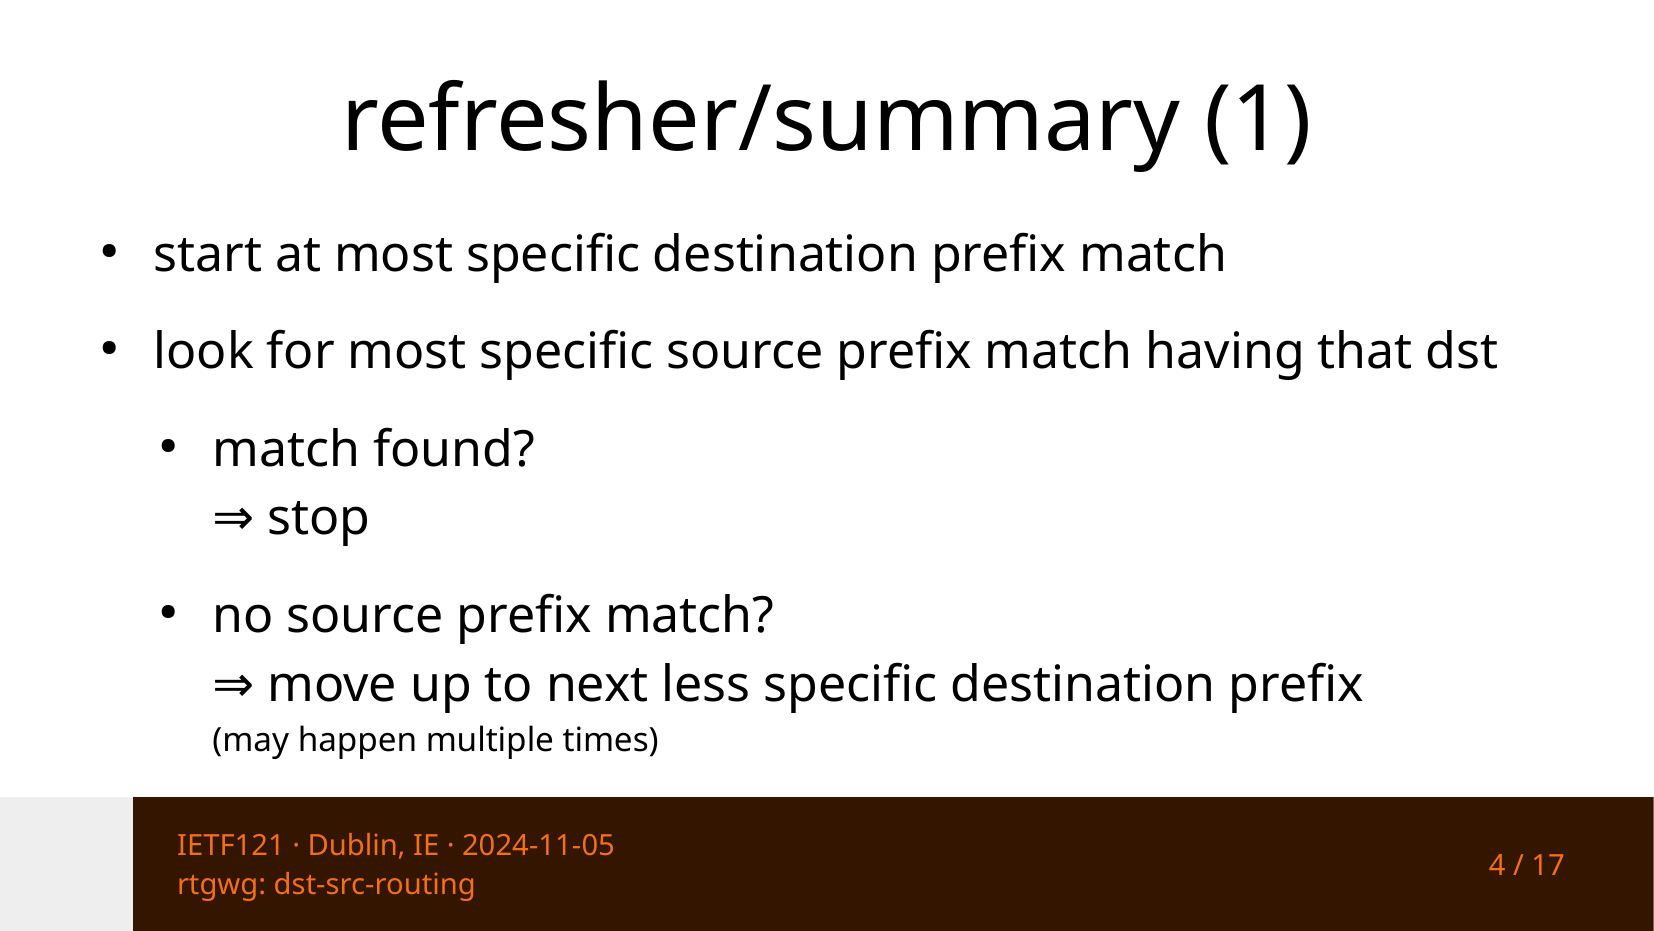

# refresher/summary (1)
start at most specific destination prefix match
look for most specific source prefix match having that dst
match found?
⇒ stop
no source prefix match?
⇒ move up to next less specific destination prefix
(may happen multiple times)
SiNOG7 · Ljubljana
4